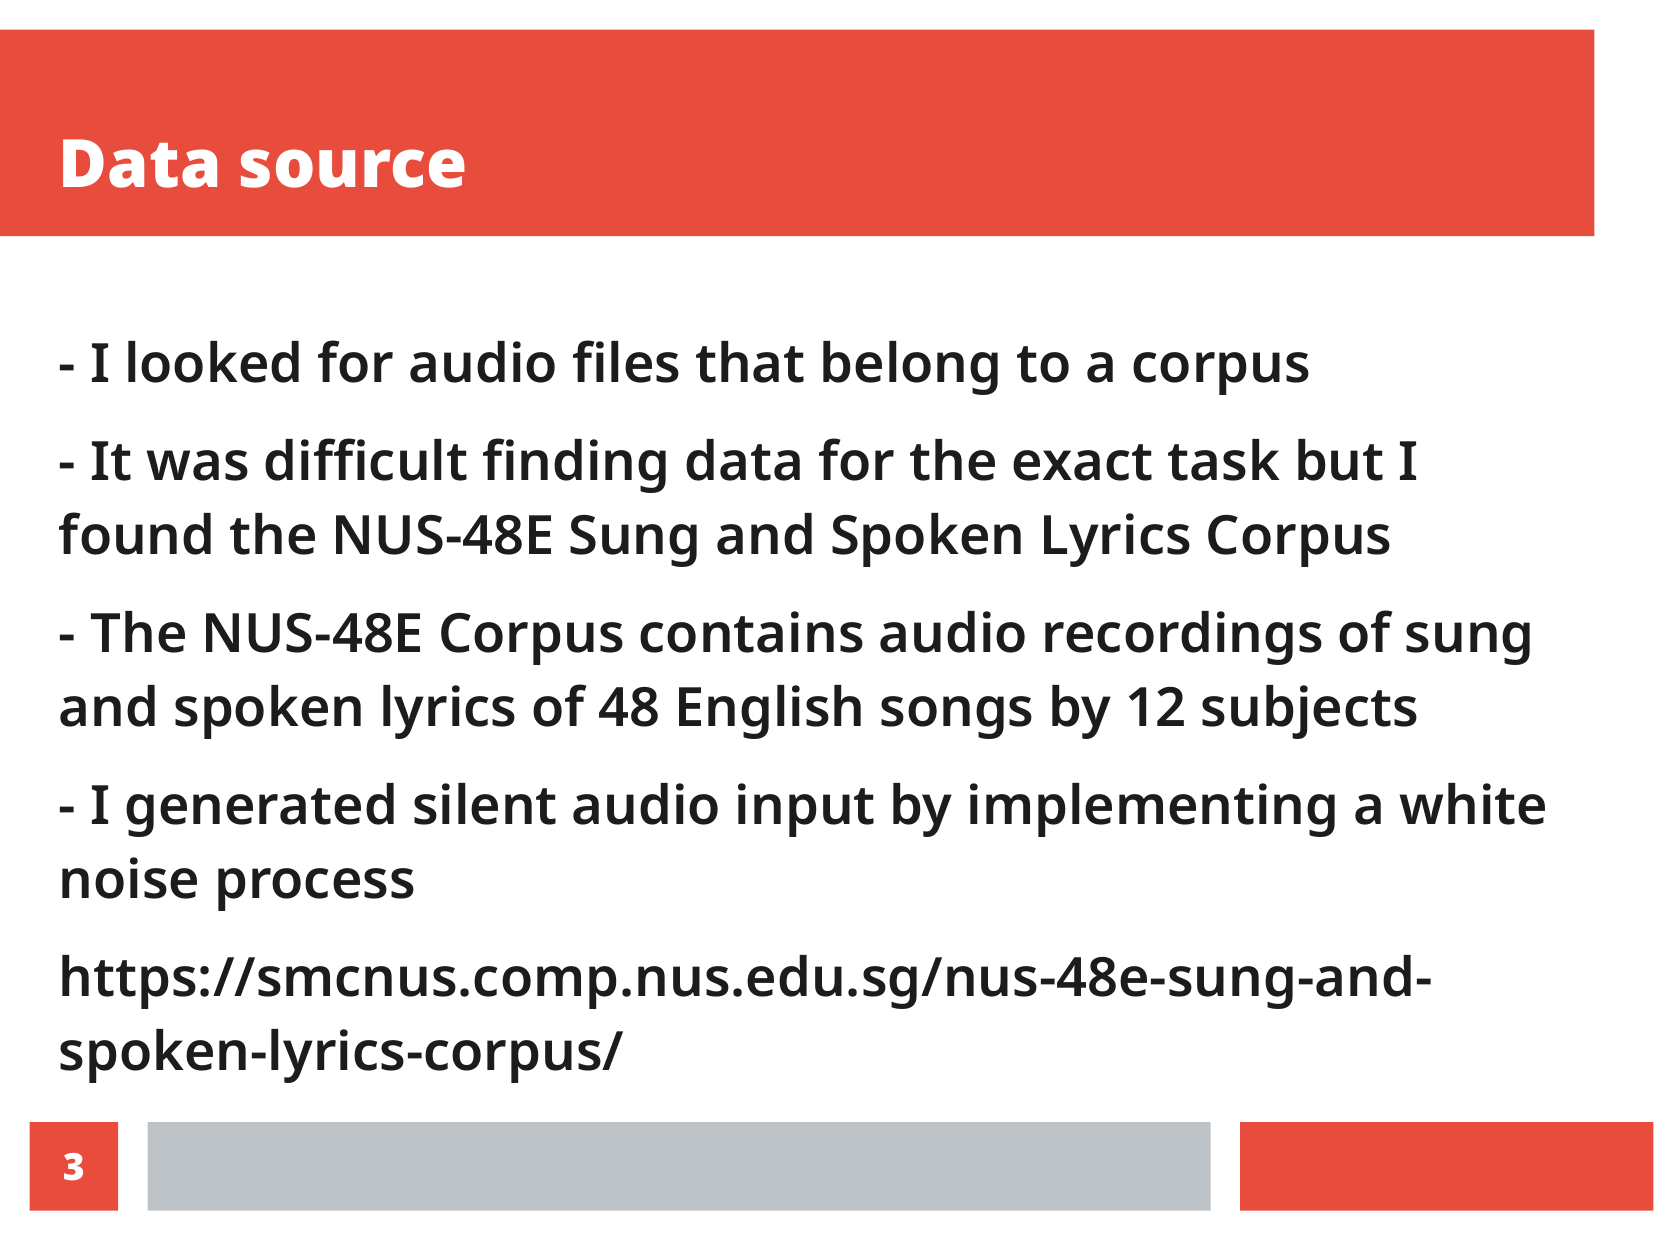

# Data source
- I looked for audio files that belong to a corpus
- It was difficult finding data for the exact task but I found the NUS-48E Sung and Spoken Lyrics Corpus
- The NUS-48E Corpus contains audio recordings of sung and spoken lyrics of 48 English songs by 12 subjects
- I generated silent audio input by implementing a white noise process
https://smcnus.comp.nus.edu.sg/nus-48e-sung-and-spoken-lyrics-corpus/
3